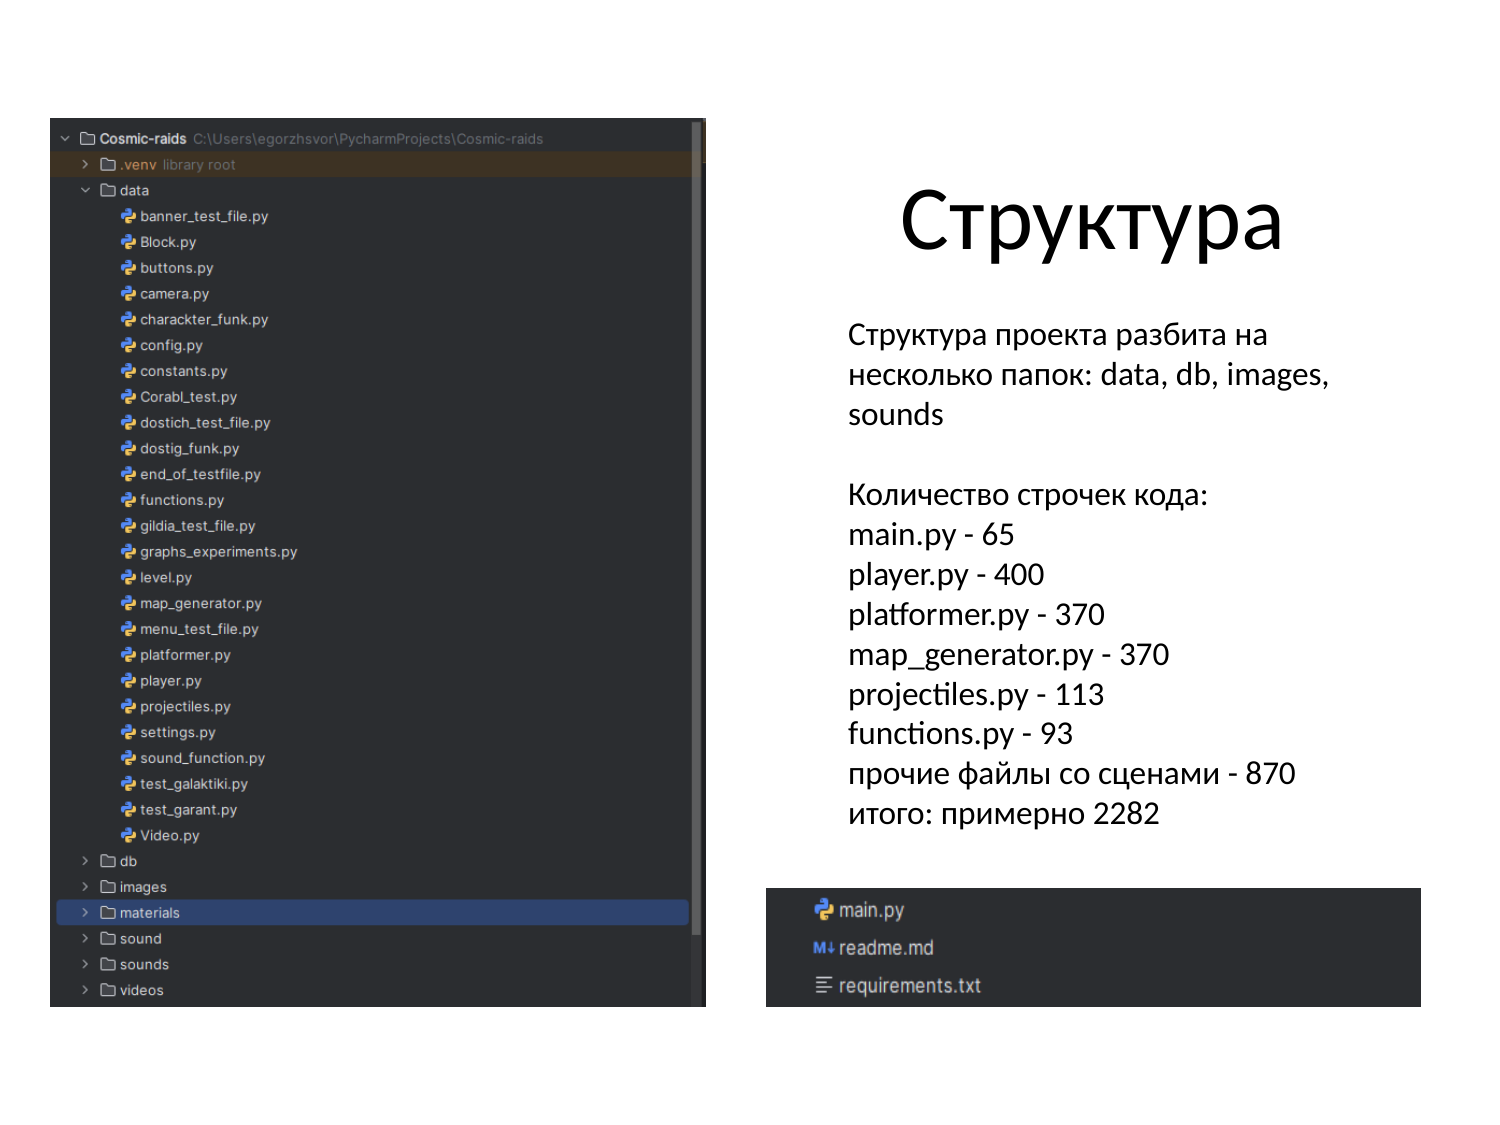

# Структура
Структура проекта разбита на несколько папок: data, db, images, sounds
Количество строчек кода:
main.py - 65
player.py - 400
platformer.py - 370
map_generator.py - 370
projectiles.py - 113
functions.py - 93
прочие файлы со сценами - 870
итого: примерно 2282